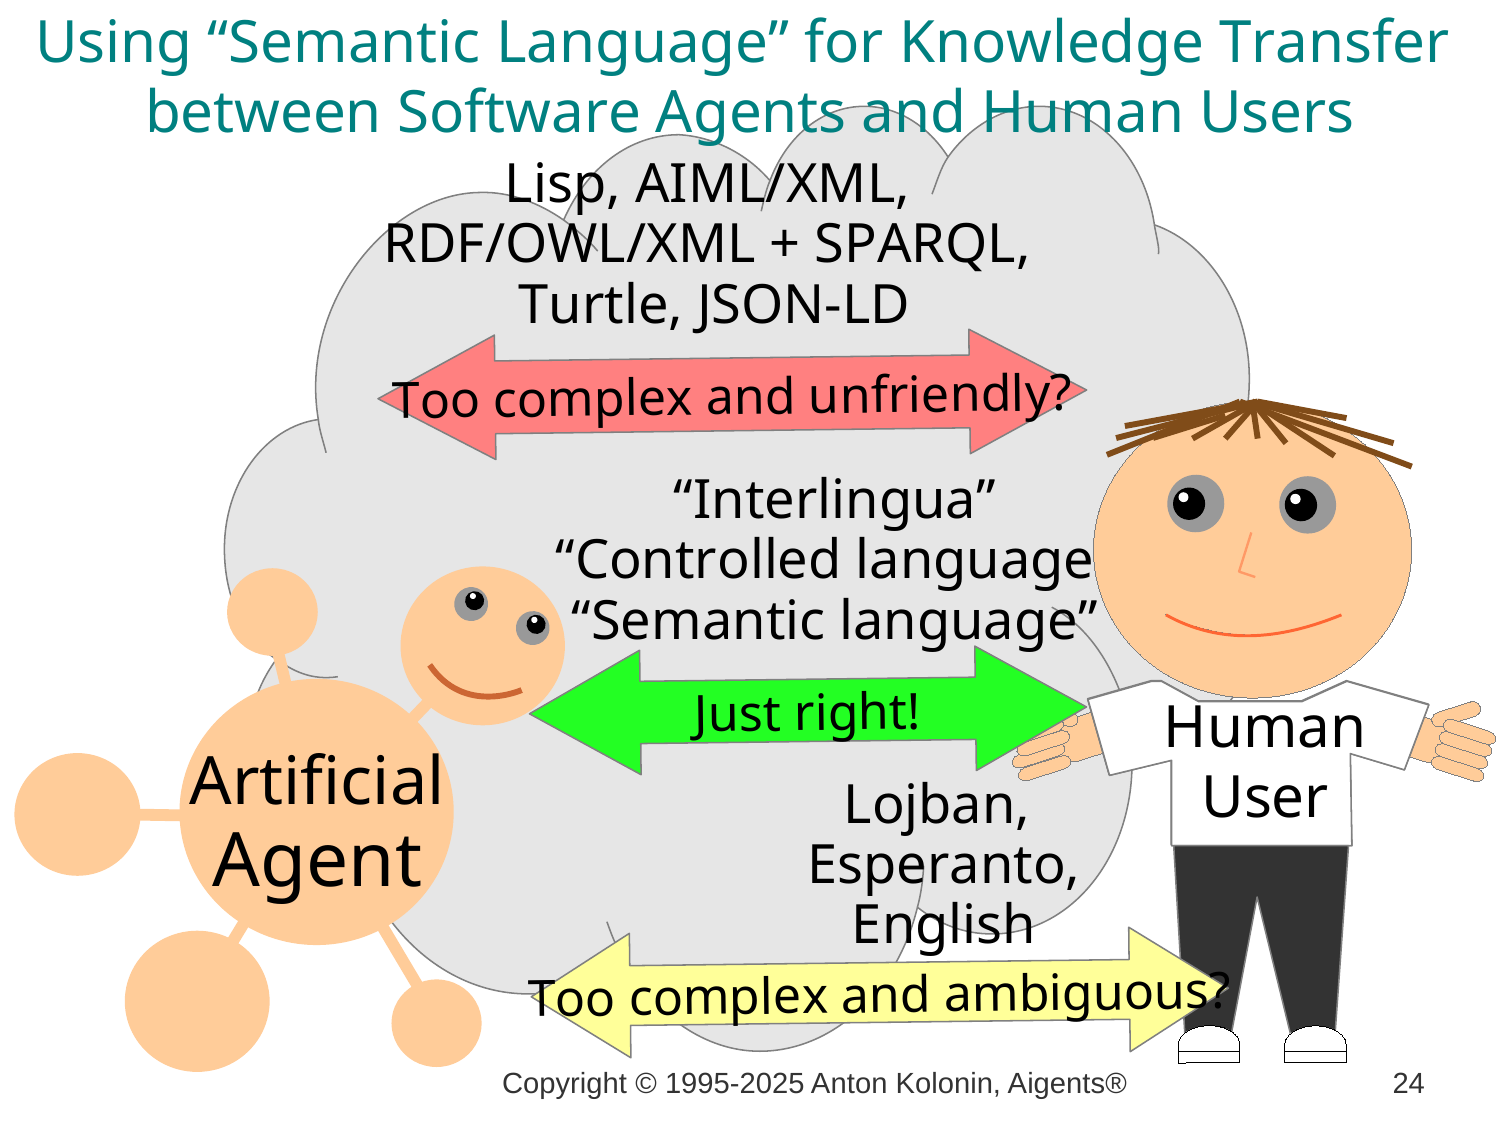

Using “Semantic Language” for Knowledge Transfer
between Software Agents and Human Users
Lisp, AIML/XML,
RDF/OWL/XML + SPARQL,
Turtle, JSON-LD
Too complex and unfriendly?
Human
User
“Interlingua”
“Controlled language”
“Semantic language”
Artificial
Agent
Just right!
Lojban,
Esperanto,
English
Too complex and ambiguous?
Copyright © 1995-2025 Anton Kolonin, Aigents®
24